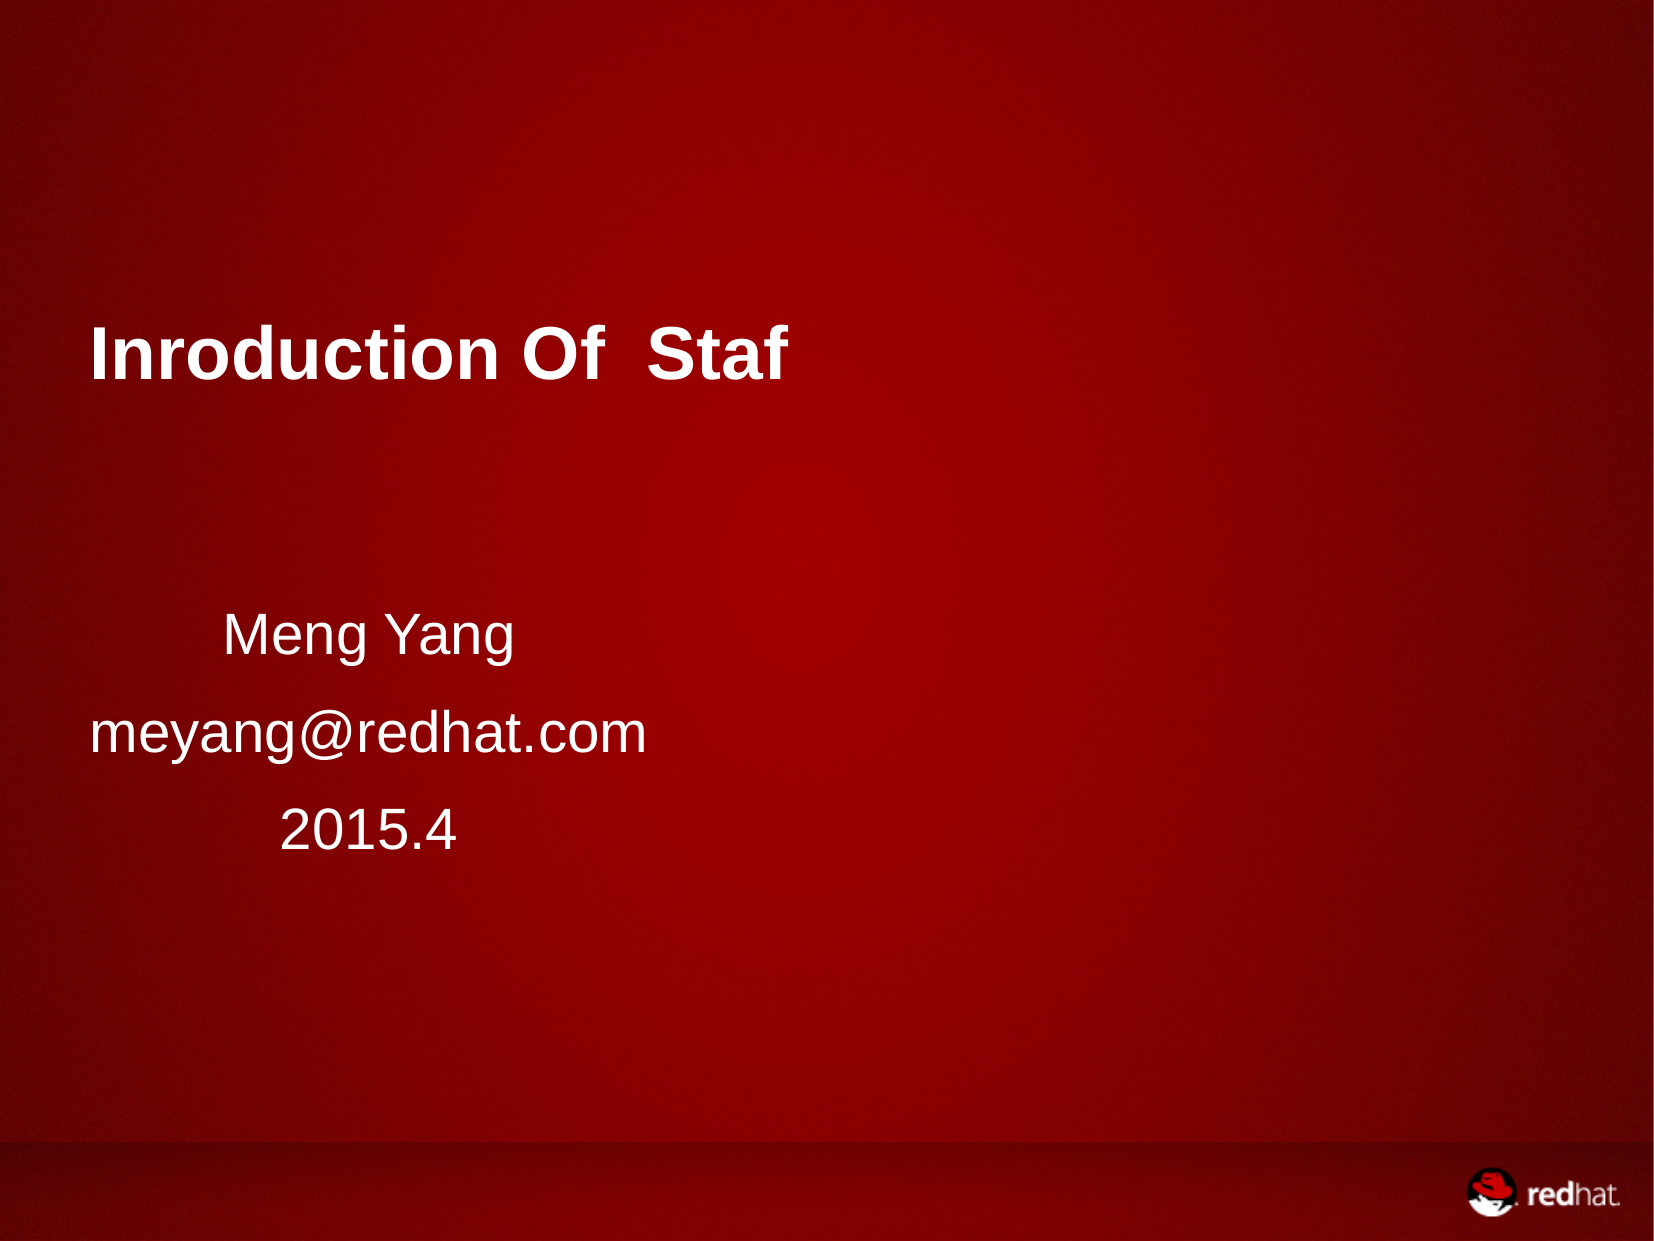

Inroduction Of Staf
Meng Yang
meyang@redhat.com
2015.4